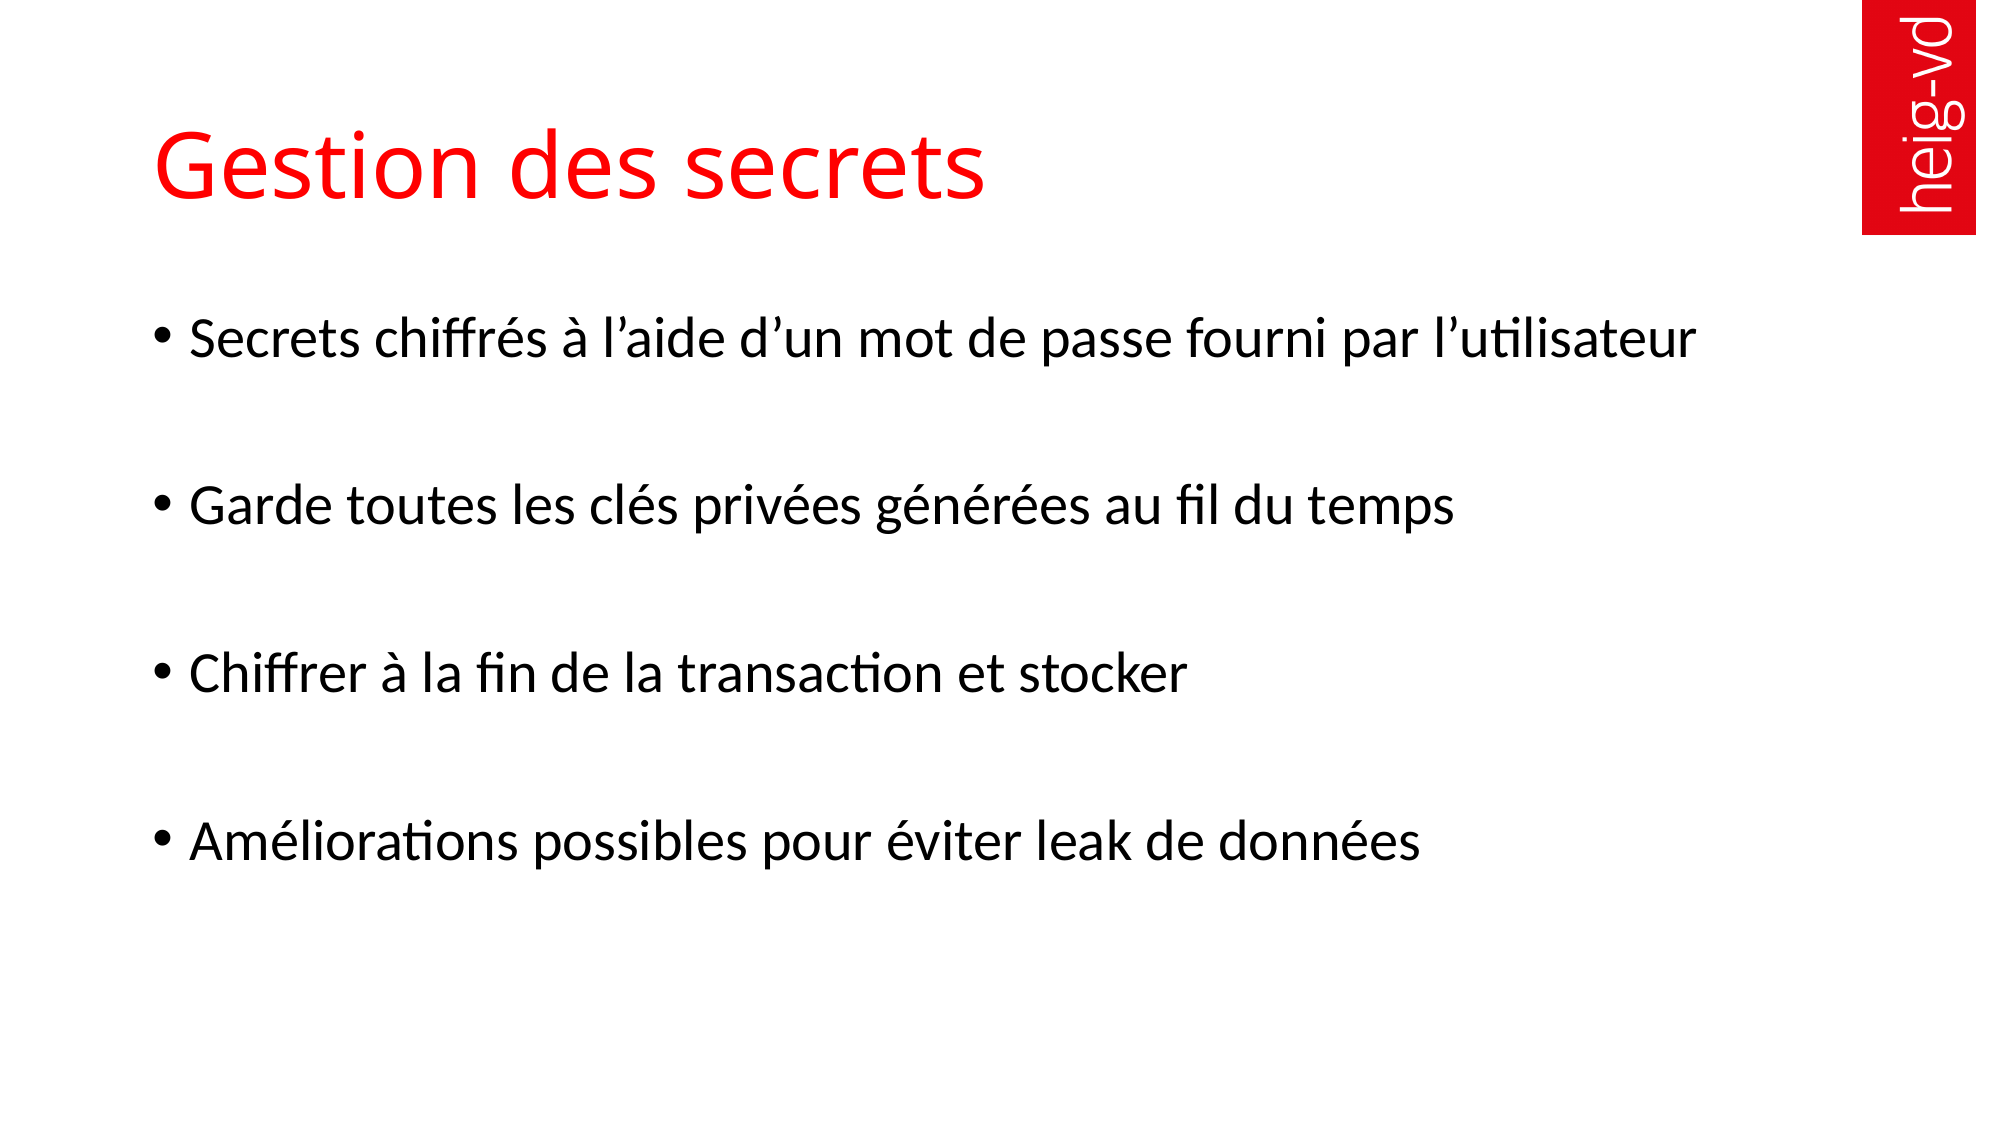

# Gestion des secrets
Secrets chiffrés à l’aide d’un mot de passe fourni par l’utilisateur
Garde toutes les clés privées générées au fil du temps
Chiffrer à la fin de la transaction et stocker
Améliorations possibles pour éviter leak de données